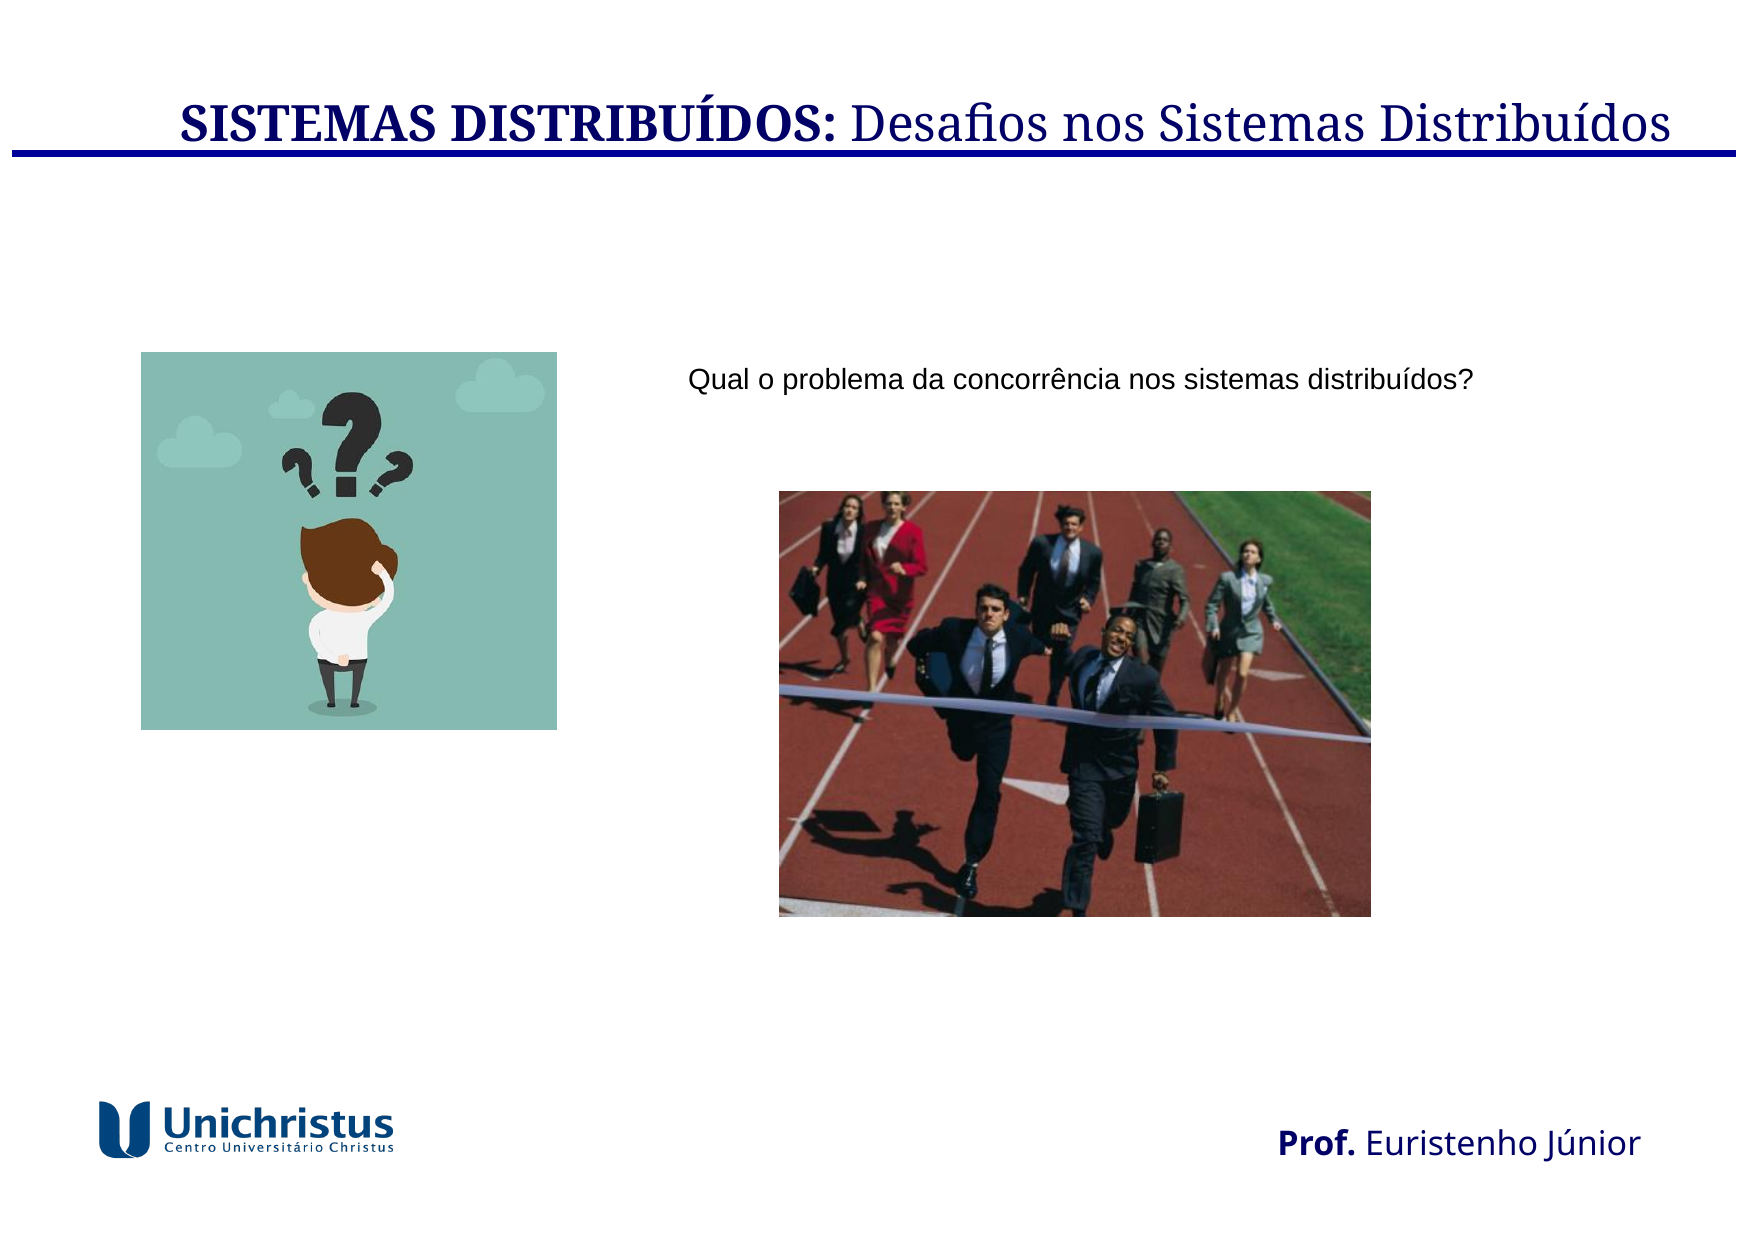

SISTEMAS DISTRIBUÍDOS: Desafios nos Sistemas Distribuídos
Qual o problema da concorrência nos sistemas distribuídos?
Prof. Euristenho Júnior